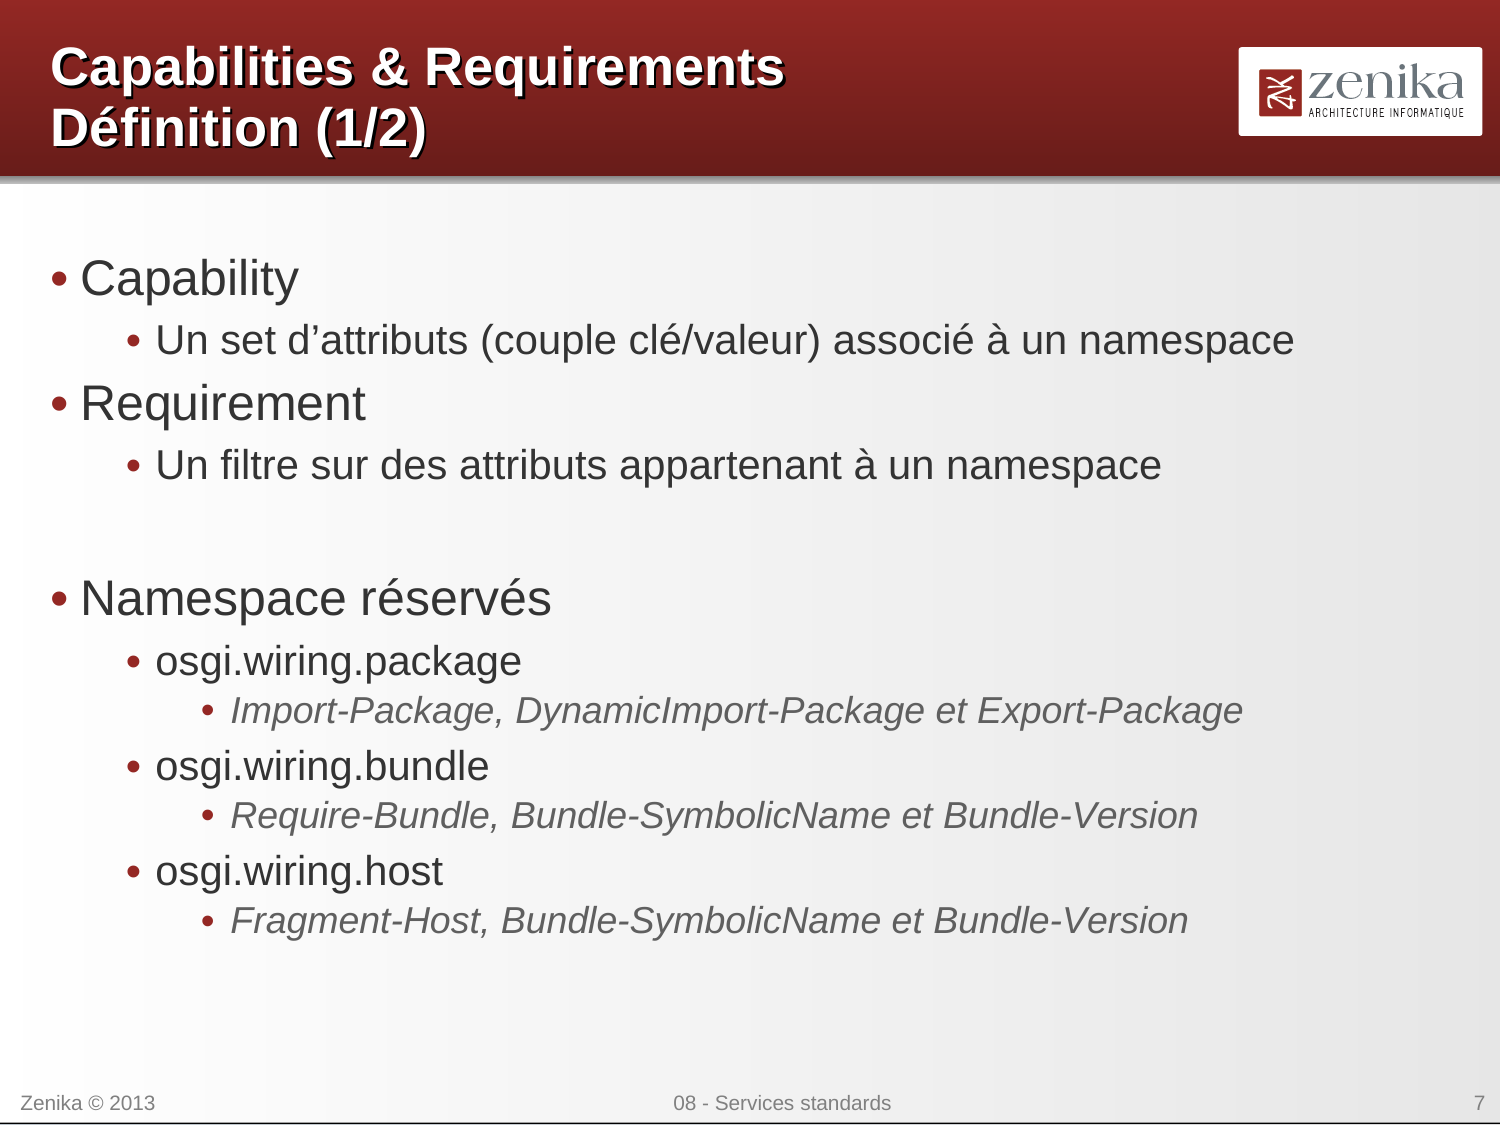

# Capabilities & Requirements Définition (1/2)
Capability
Un set d’attributs (couple clé/valeur) associé à un namespace
Requirement
Un filtre sur des attributs appartenant à un namespace
Namespace réservés
osgi.wiring.package
Import-Package, DynamicImport-Package et Export-Package
osgi.wiring.bundle
Require-Bundle, Bundle-SymbolicName et Bundle-Version
osgi.wiring.host
Fragment-Host, Bundle-SymbolicName et Bundle-Version